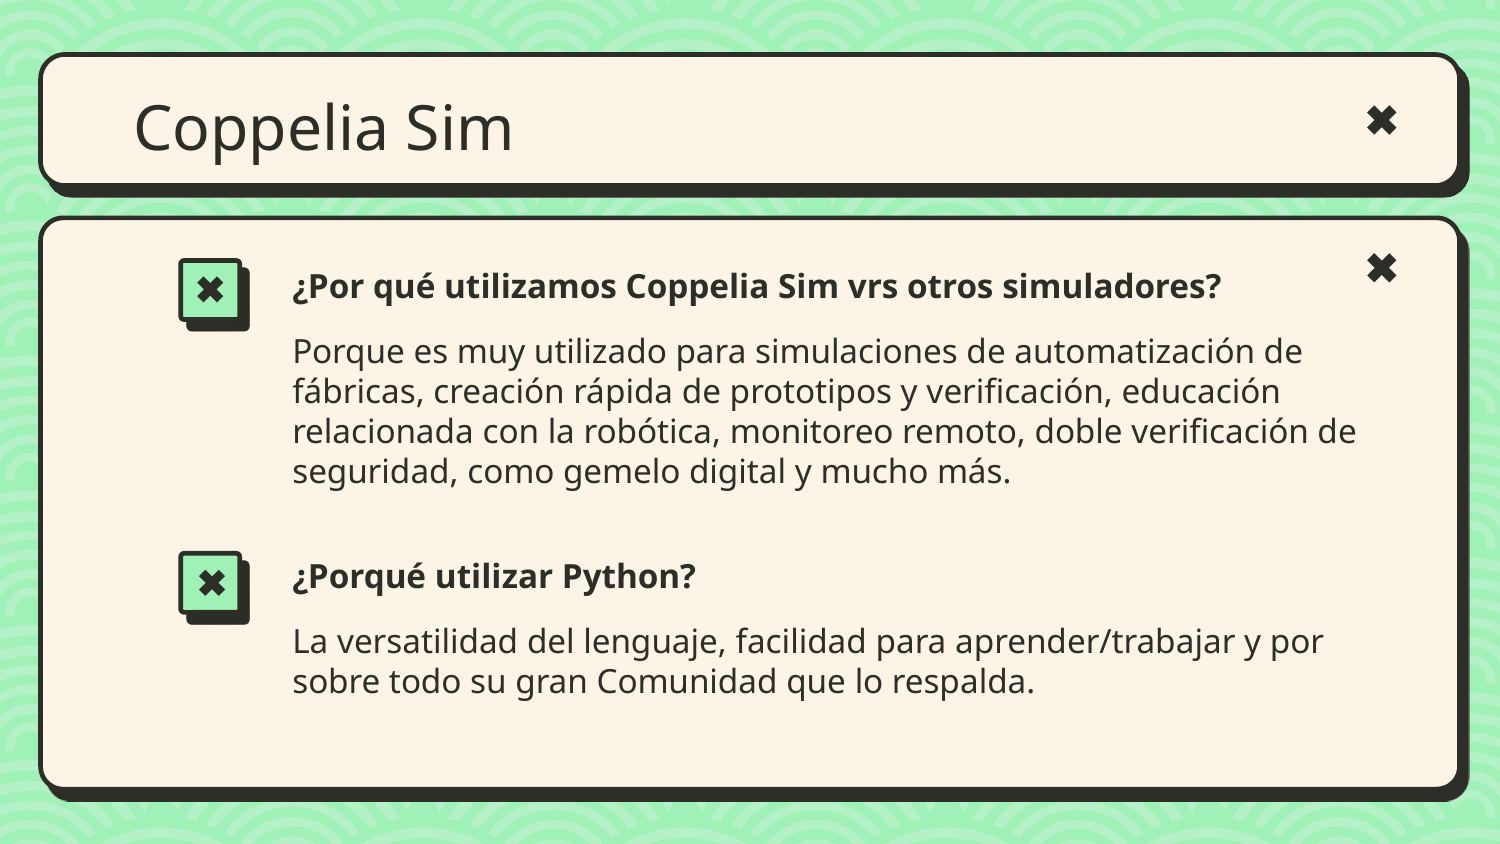

# Coppelia Sim
¿Por qué utilizamos Coppelia Sim vrs otros simuladores?
Porque es muy utilizado para simulaciones de automatización de fábricas, creación rápida de prototipos y verificación, educación relacionada con la robótica, monitoreo remoto, doble verificación de seguridad, como gemelo digital y mucho más.
PROJECT 01
¿Porqué utilizar Python?
La versatilidad del lenguaje, facilidad para aprender/trabajar y por sobre todo su gran Comunidad que lo respalda.